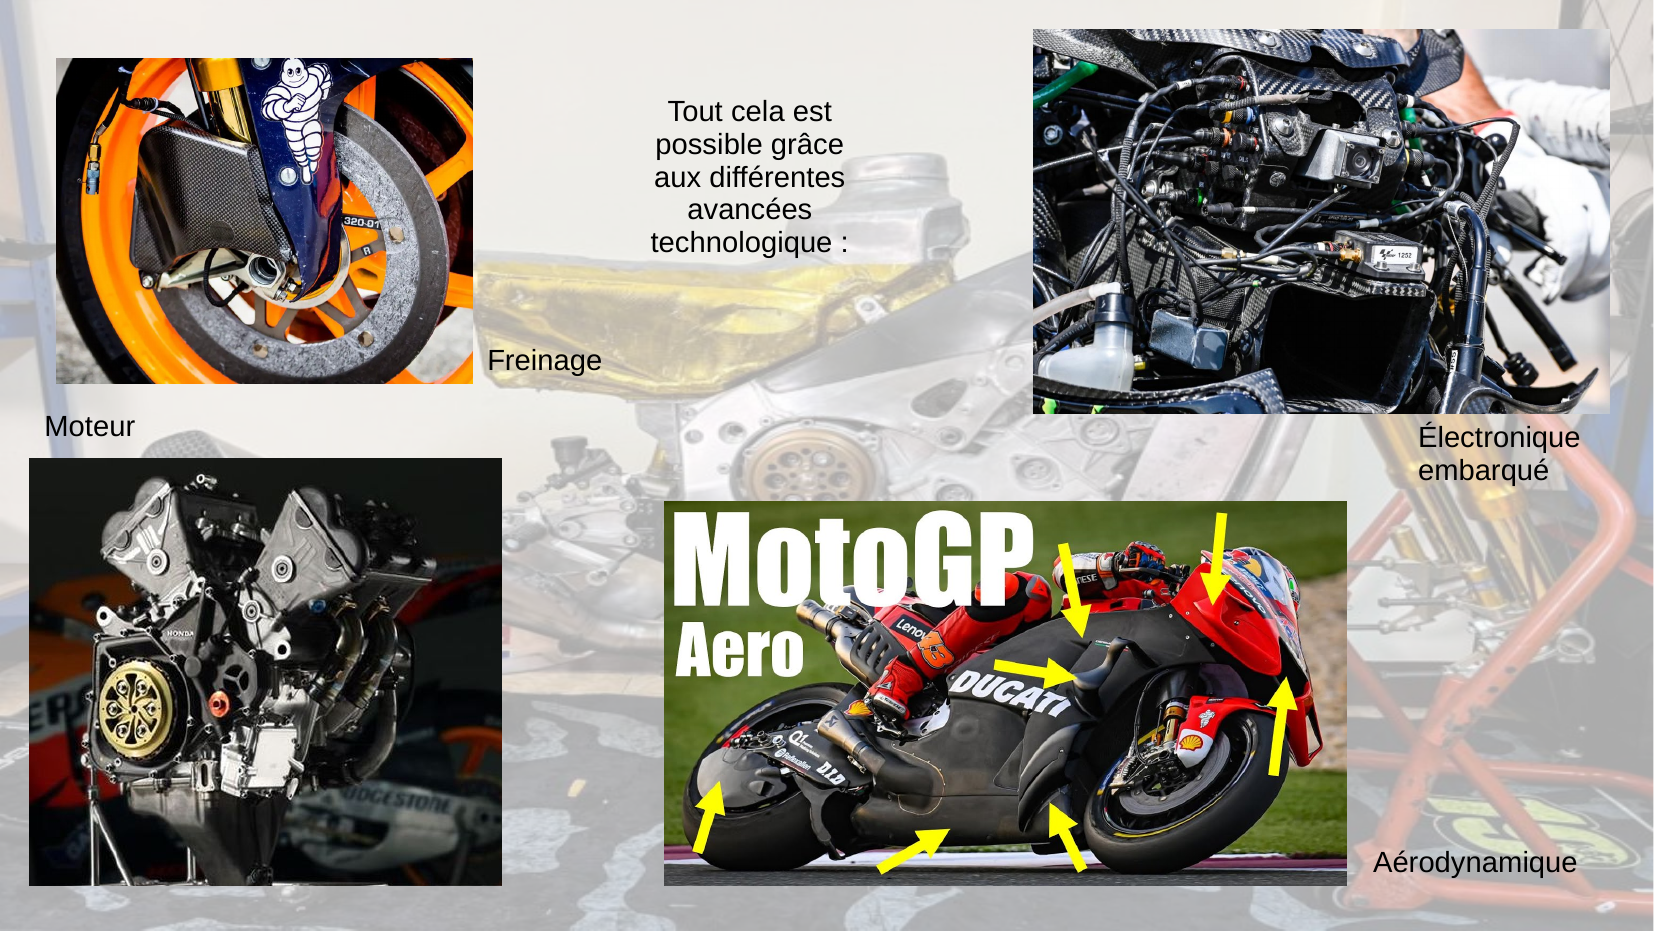

# Tout cela est possible grâce aux différentes avancées technologique :
Freinage
Moteur
Électronique embarqué
Aérodynamique